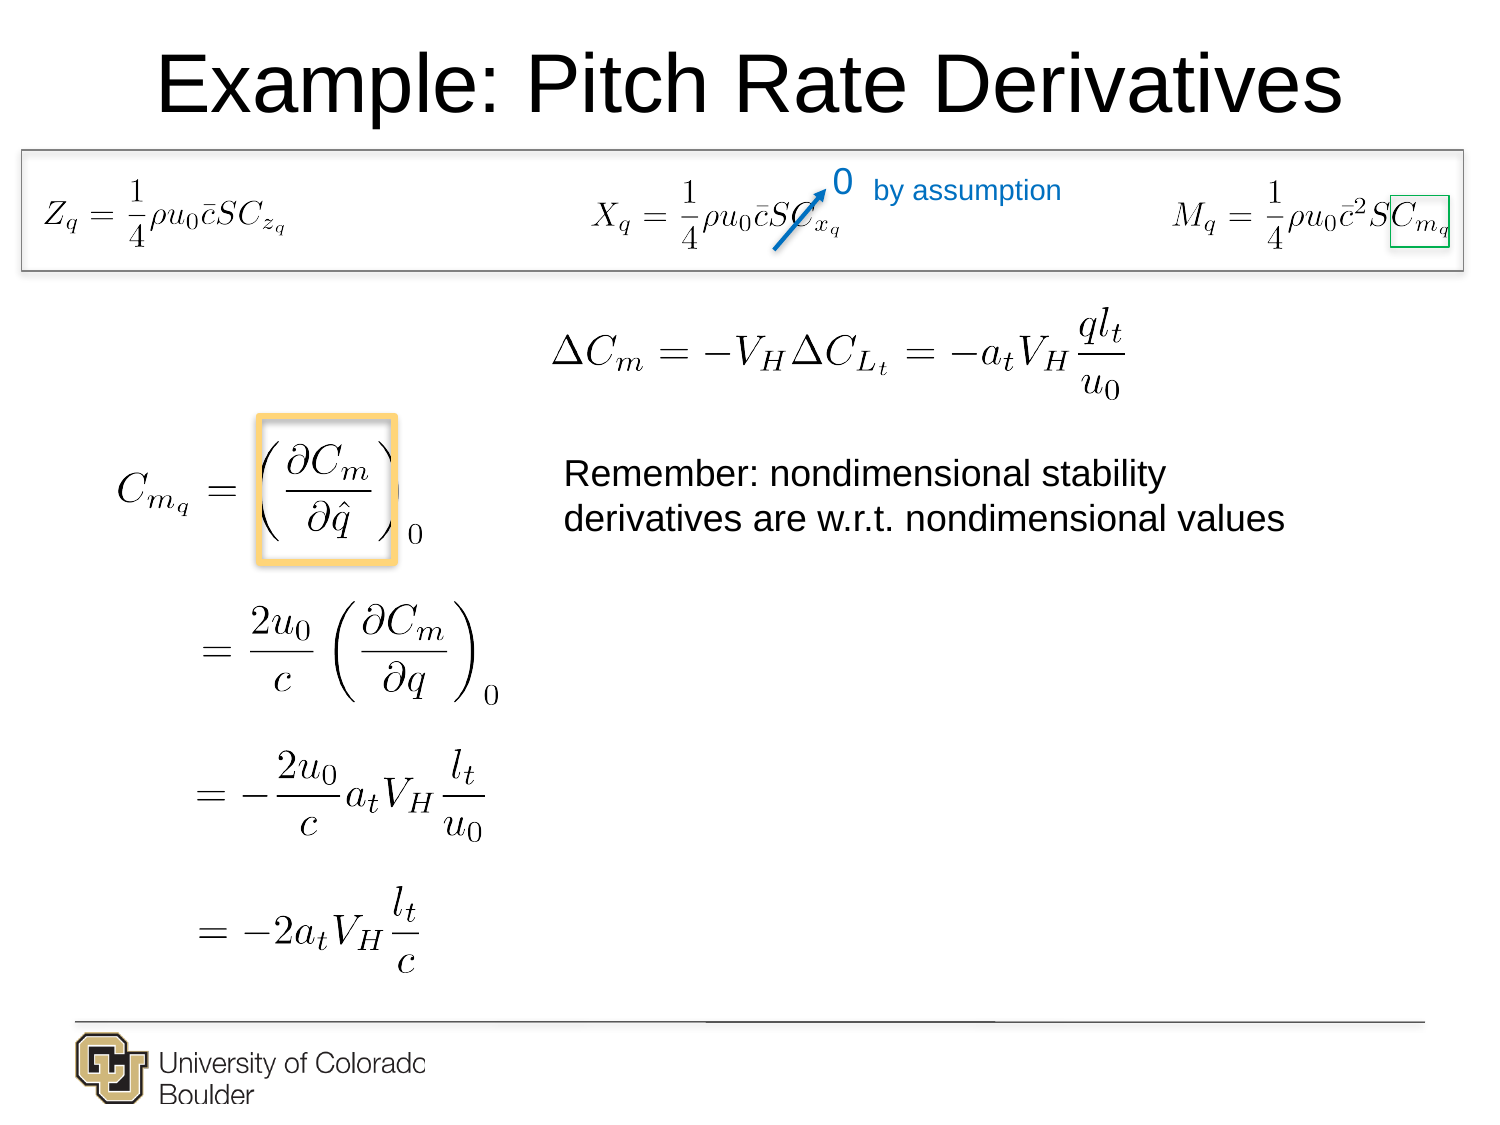

# Example: Pitch Rate Derivatives
0
by assumption
Remember: nondimensional stability derivatives are w.r.t. nondimensional values